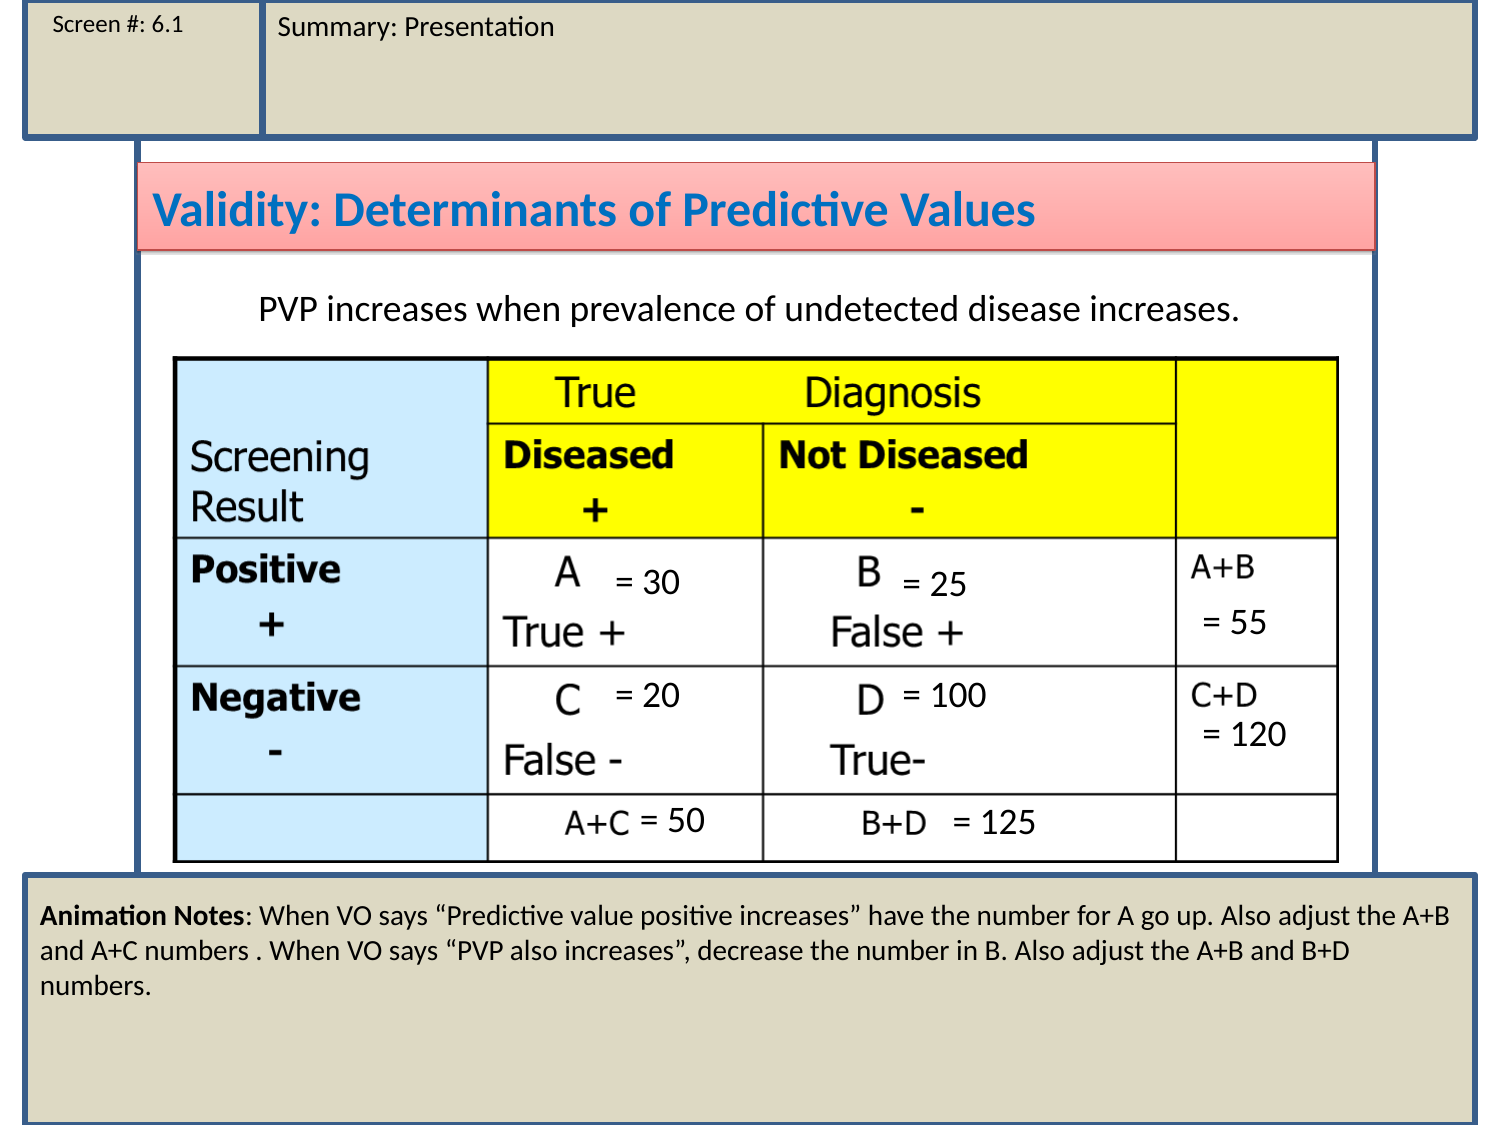

Screen #: 6.1
Summary: Presentation
Validity: Determinants of Predictive Values
PVP increases when prevalence of undetected disease increases.
= 30
= 25
= 55
= 20
= 100
= 120
= 50
= 125
Animation Notes: When VO says “Predictive value positive increases” have the number for A go up. Also adjust the A+B and A+C numbers . When VO says “PVP also increases”, decrease the number in B. Also adjust the A+B and B+D numbers.